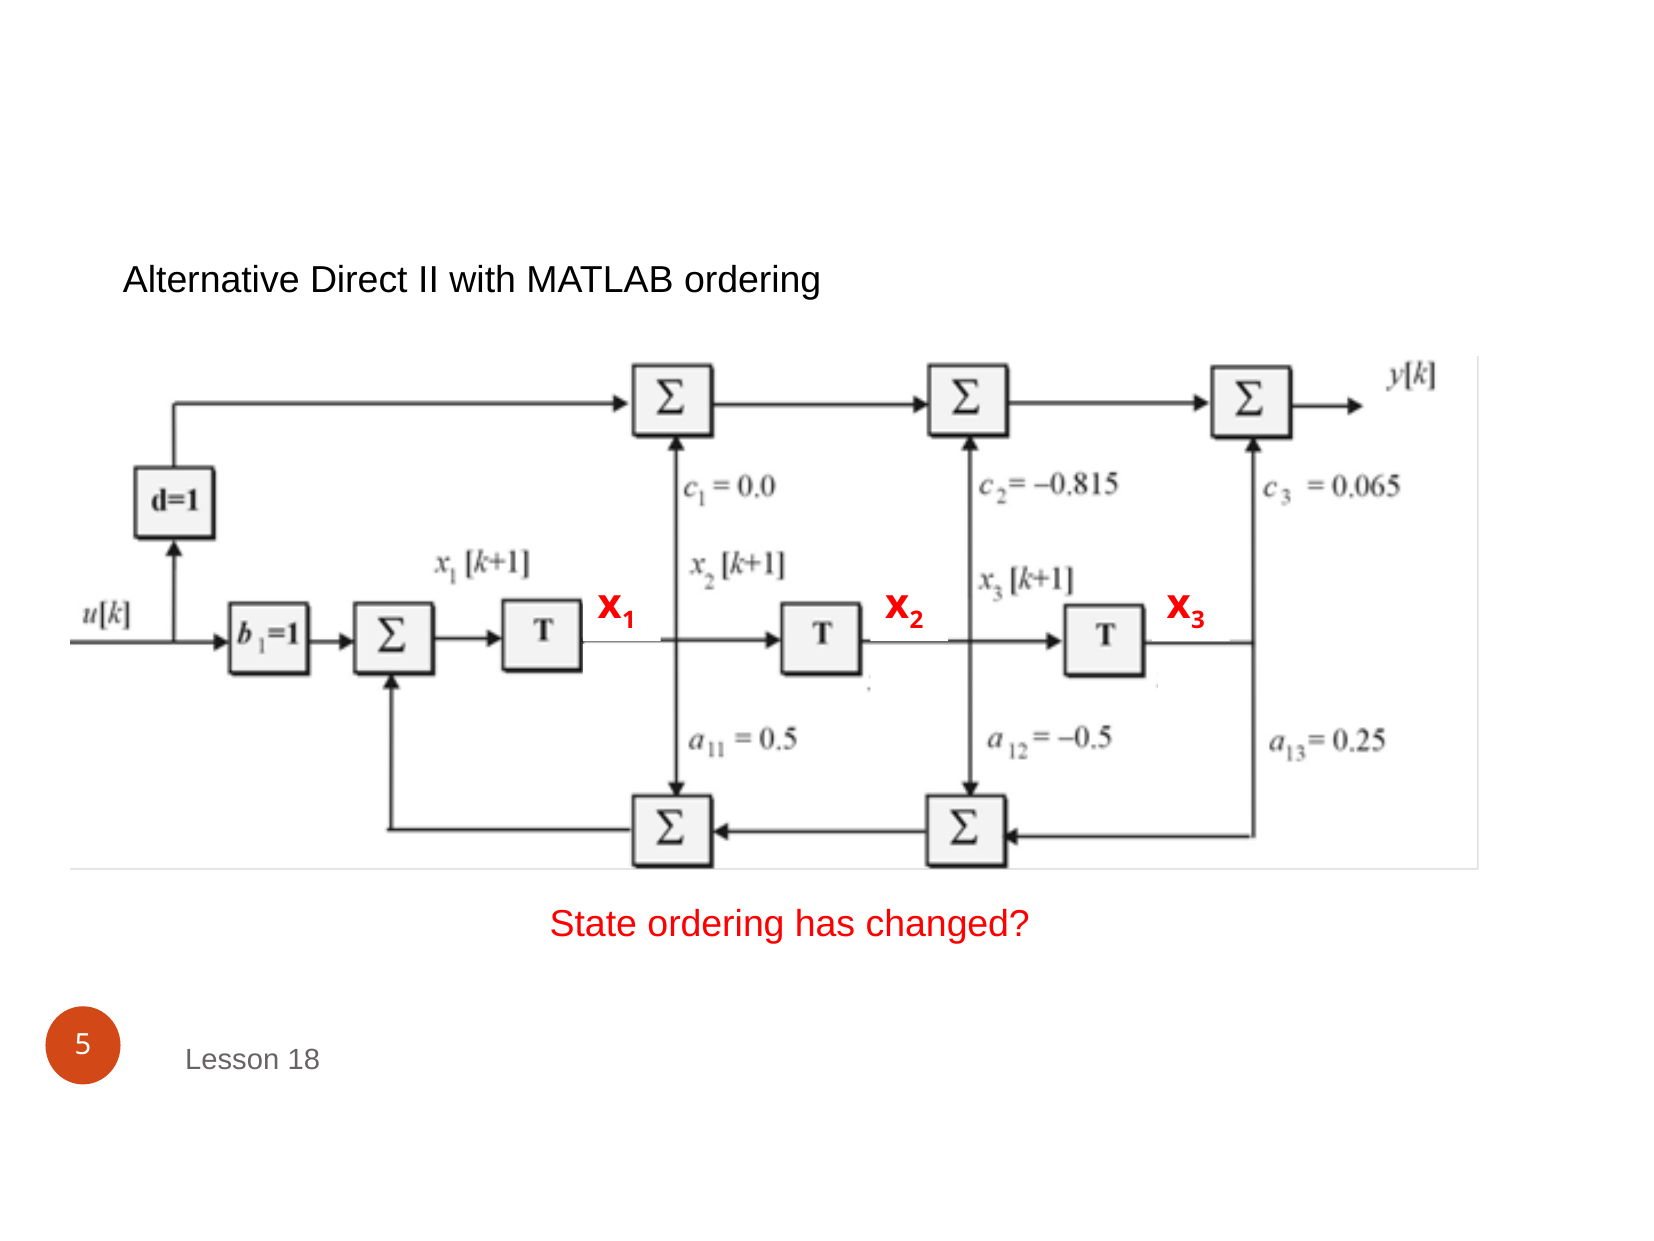

Alternative Direct II with MATLAB ordering
x1
x2
x3
State ordering has changed?
Lesson 18